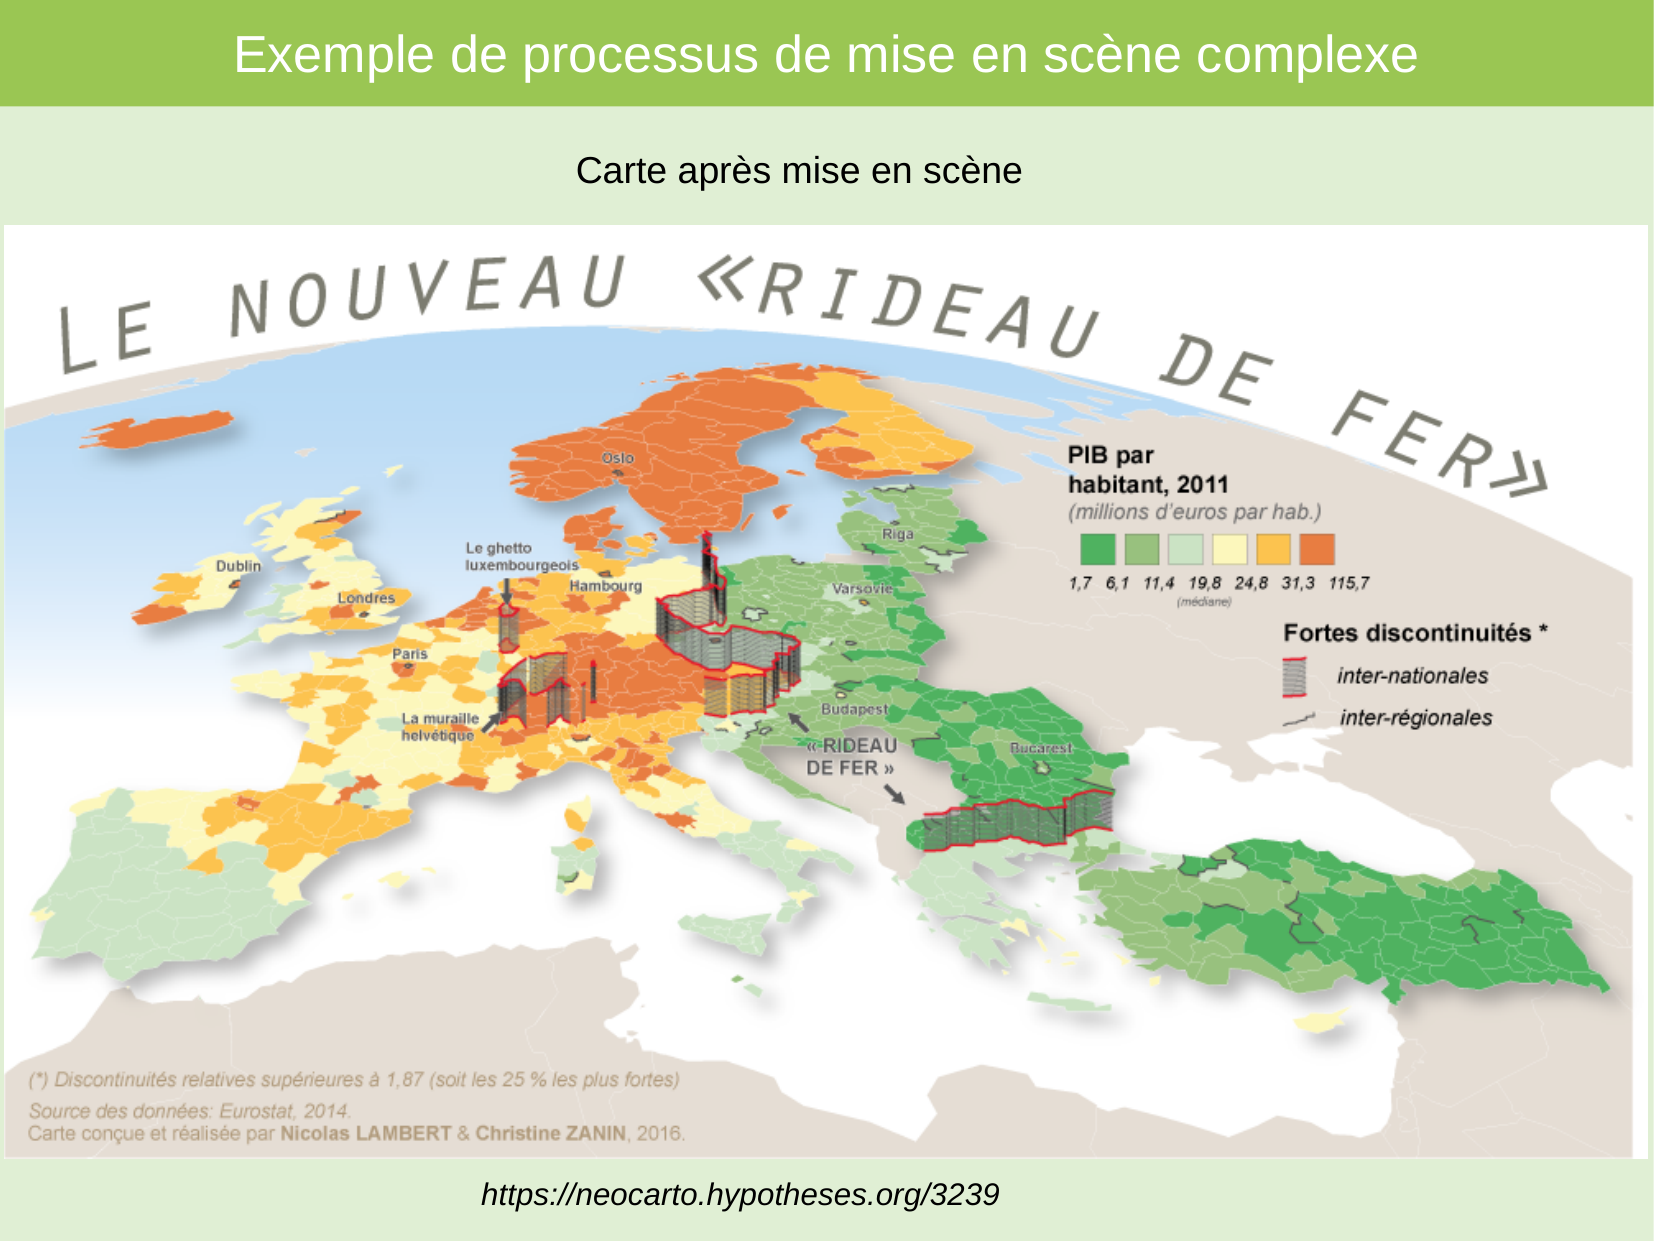

# Exemple de processus de mise en scène complexe
Carte après mise en scène
https://neocarto.hypotheses.org/3239